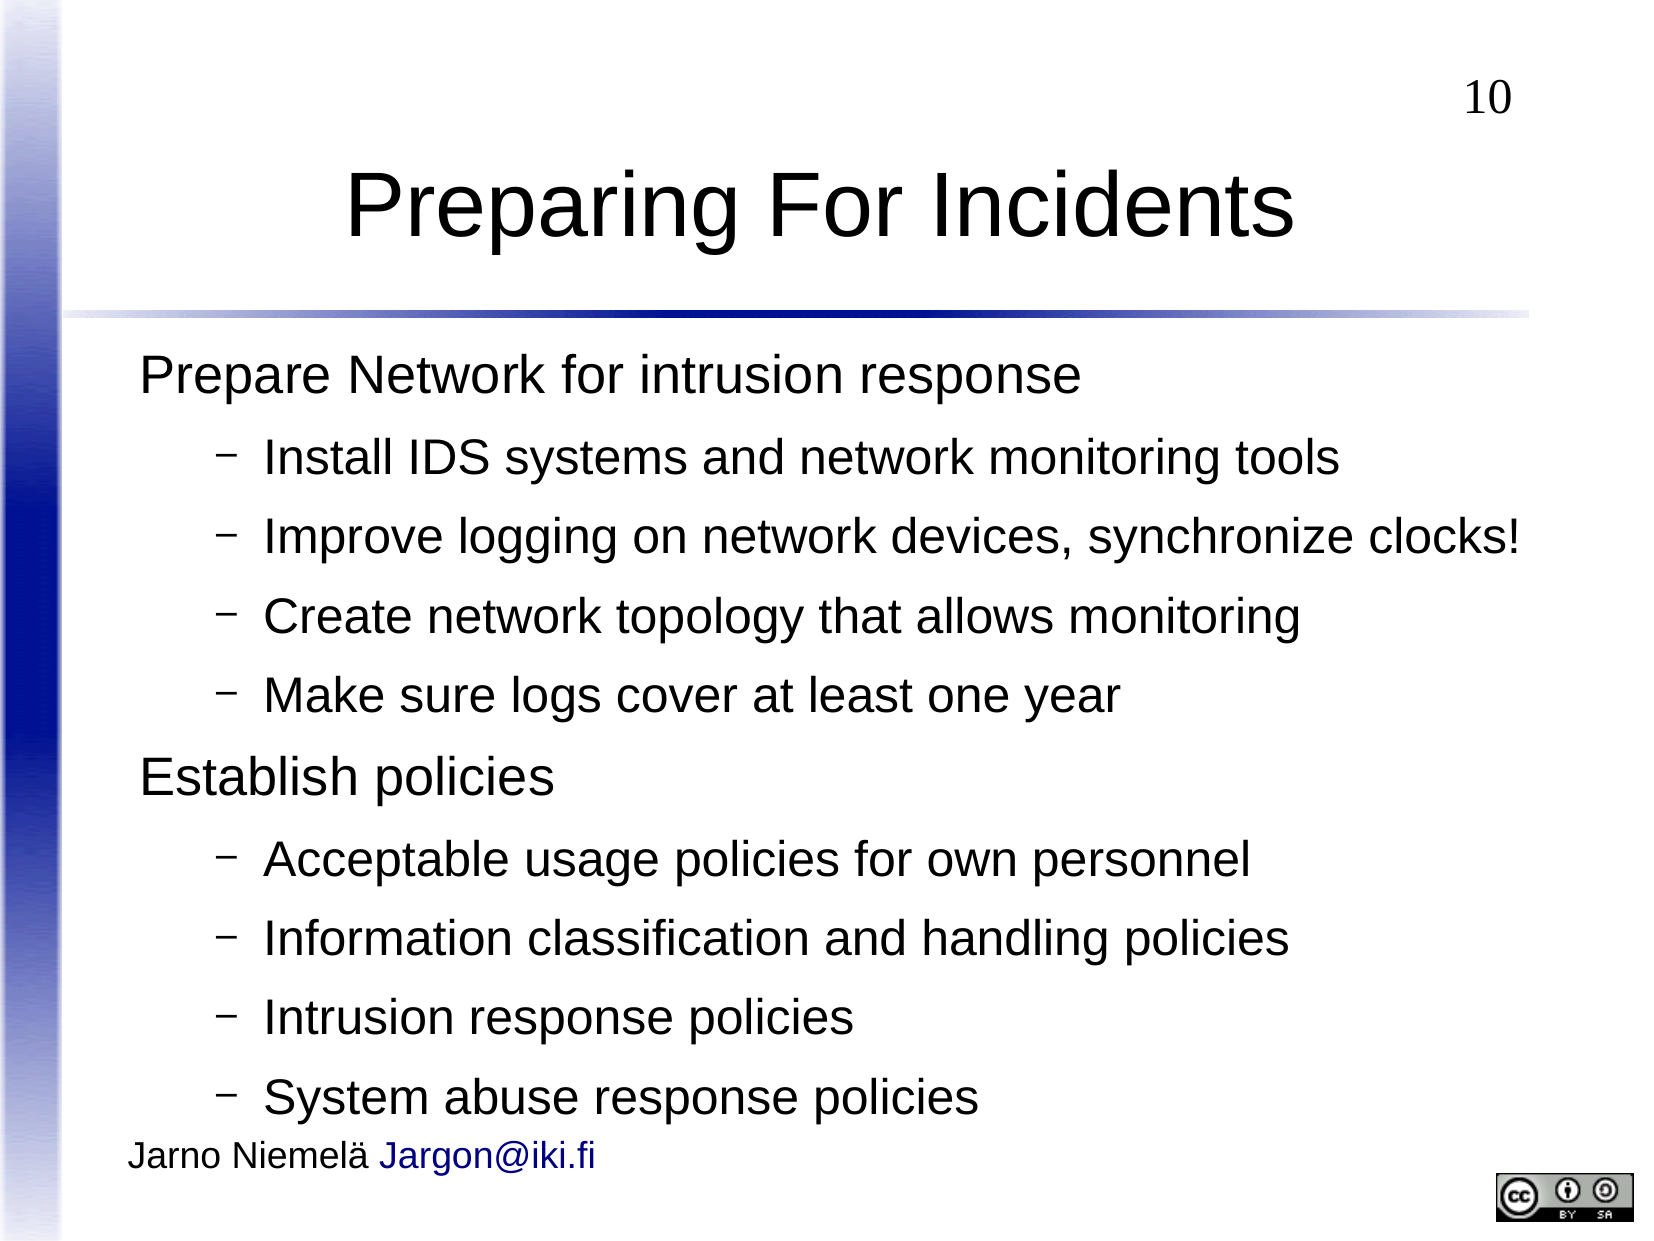

# Preparing For Incidents
Prepare Network for intrusion response
Install IDS systems and network monitoring tools
Improve logging on network devices, synchronize clocks!
Create network topology that allows monitoring
Make sure logs cover at least one year
Establish policies
Acceptable usage policies for own personnel
Information classification and handling policies
Intrusion response policies
System abuse response policies